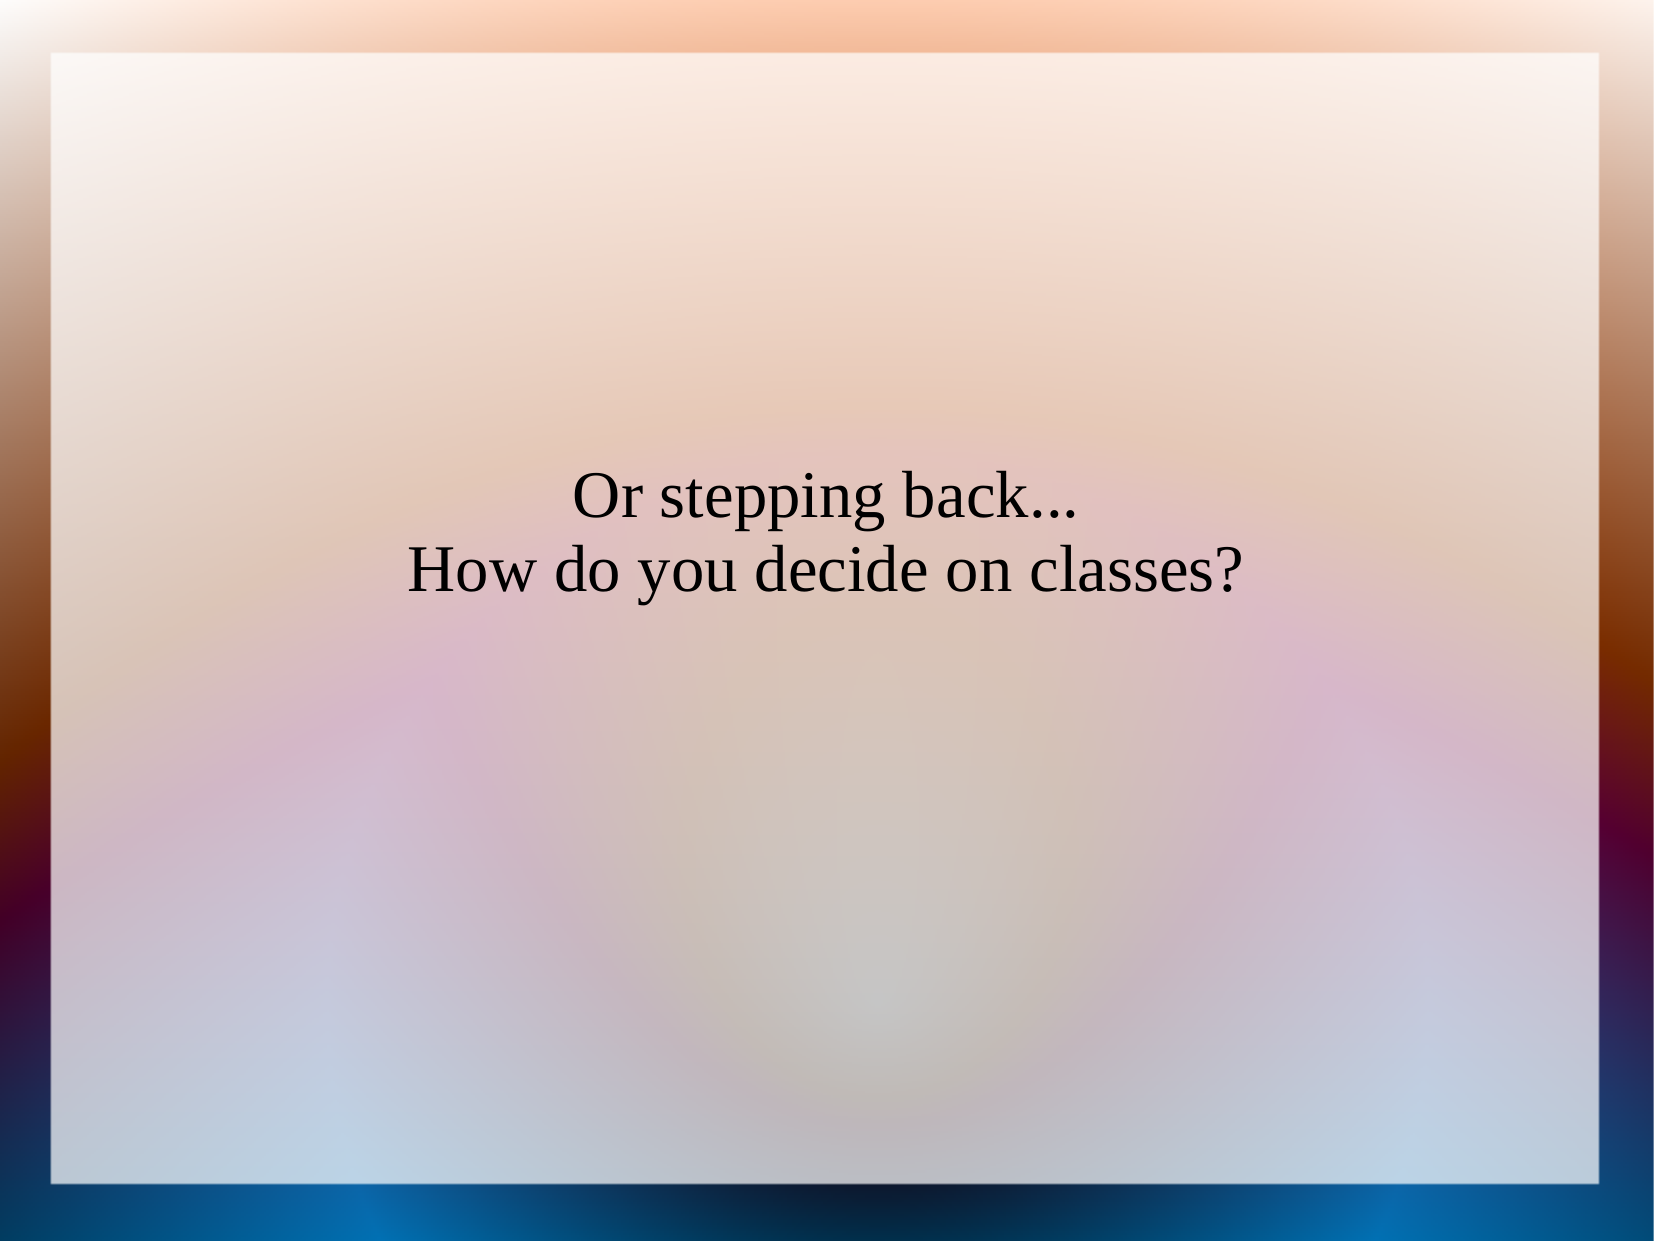

# Or stepping back...
How do you decide on classes?